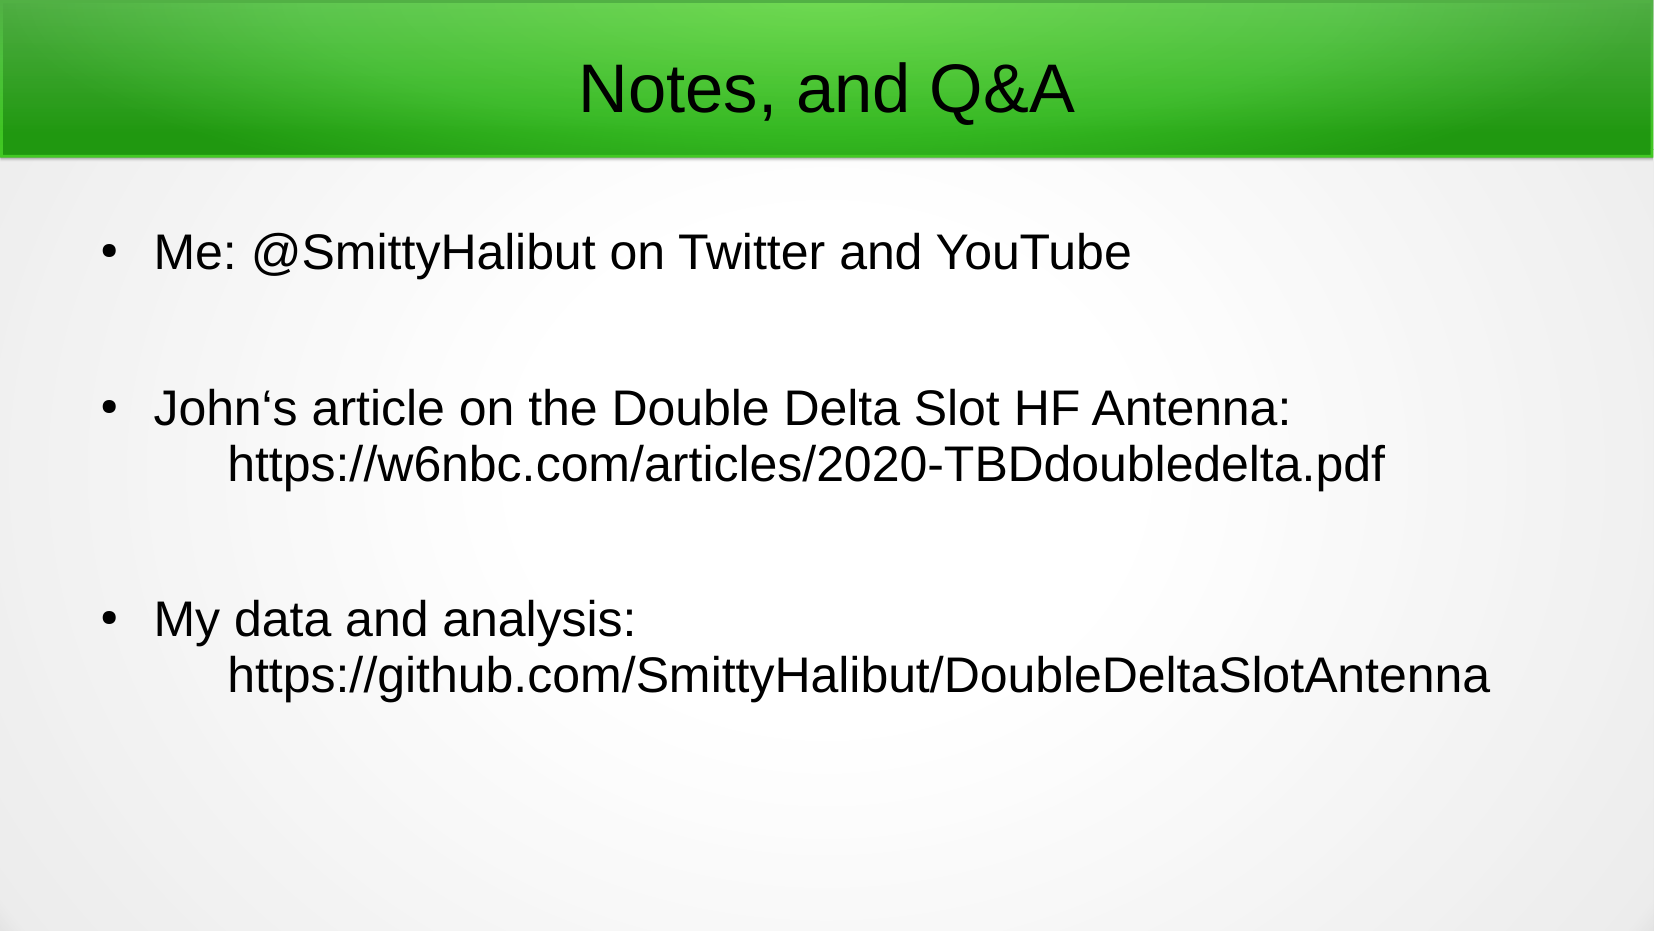

# Notes, and Q&A
Me: @SmittyHalibut on Twitter and YouTube
John‘s article on the Double Delta Slot HF Antenna:
	https://w6nbc.com/articles/2020-TBDdoubledelta.pdf
My data and analysis:
	https://github.com/SmittyHalibut/DoubleDeltaSlotAntenna